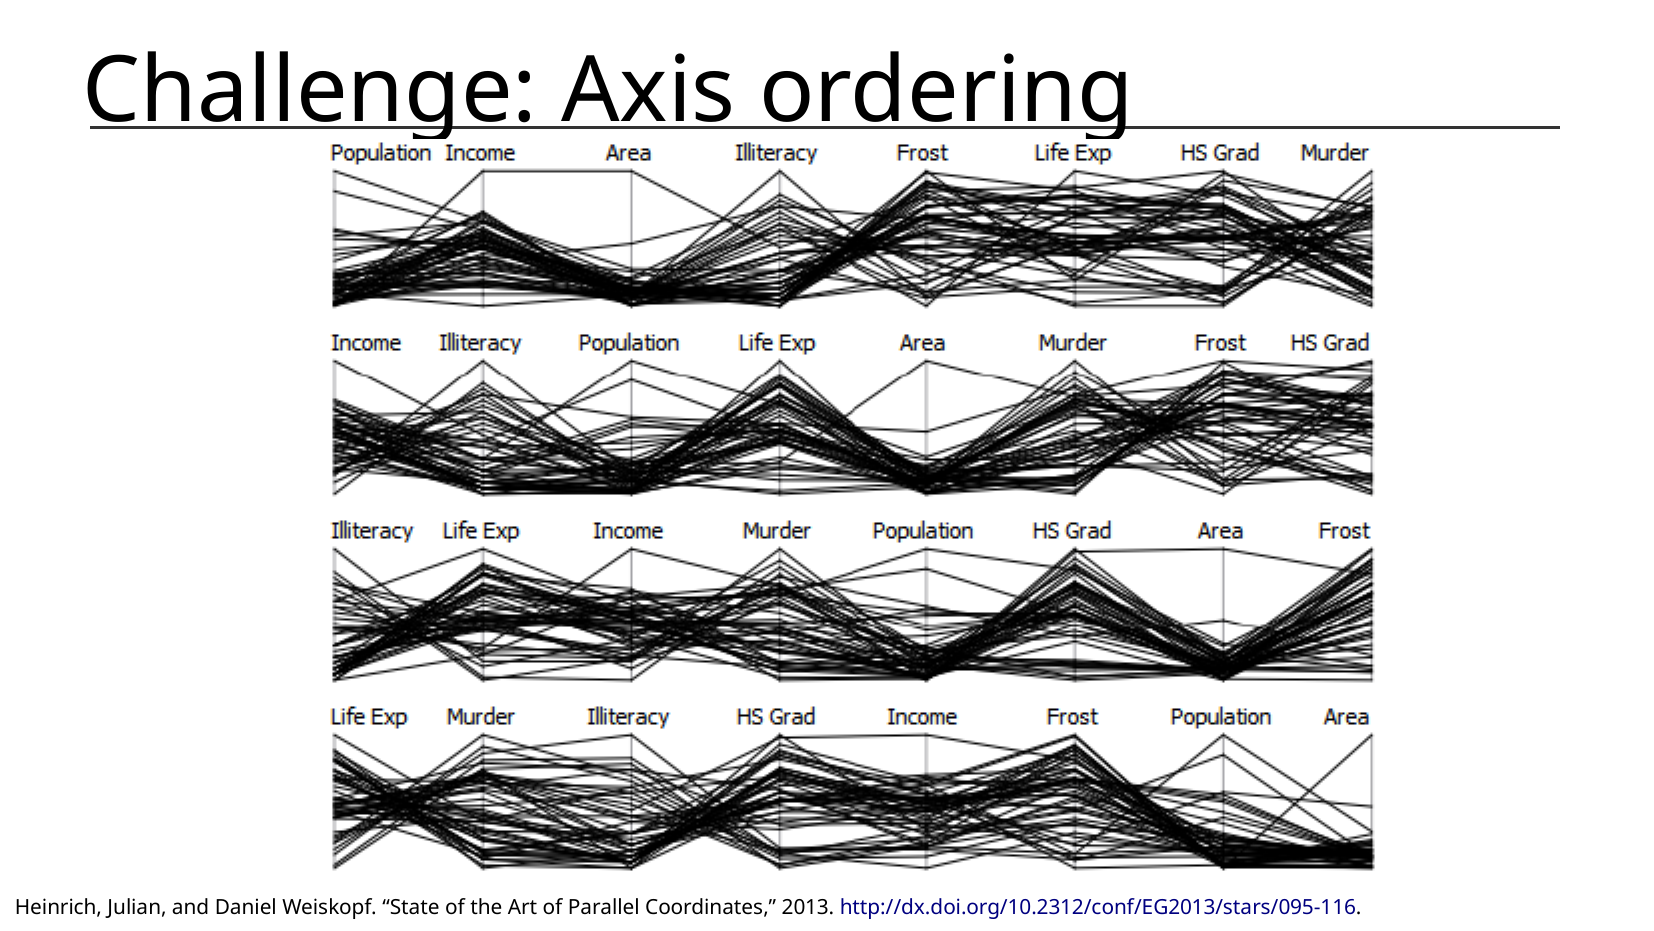

# Challenge: Axis ordering
Heinrich, Julian, and Daniel Weiskopf. “State of the Art of Parallel Coordinates,” 2013. http://dx.doi.org/10.2312/conf/EG2013/stars/095-116.